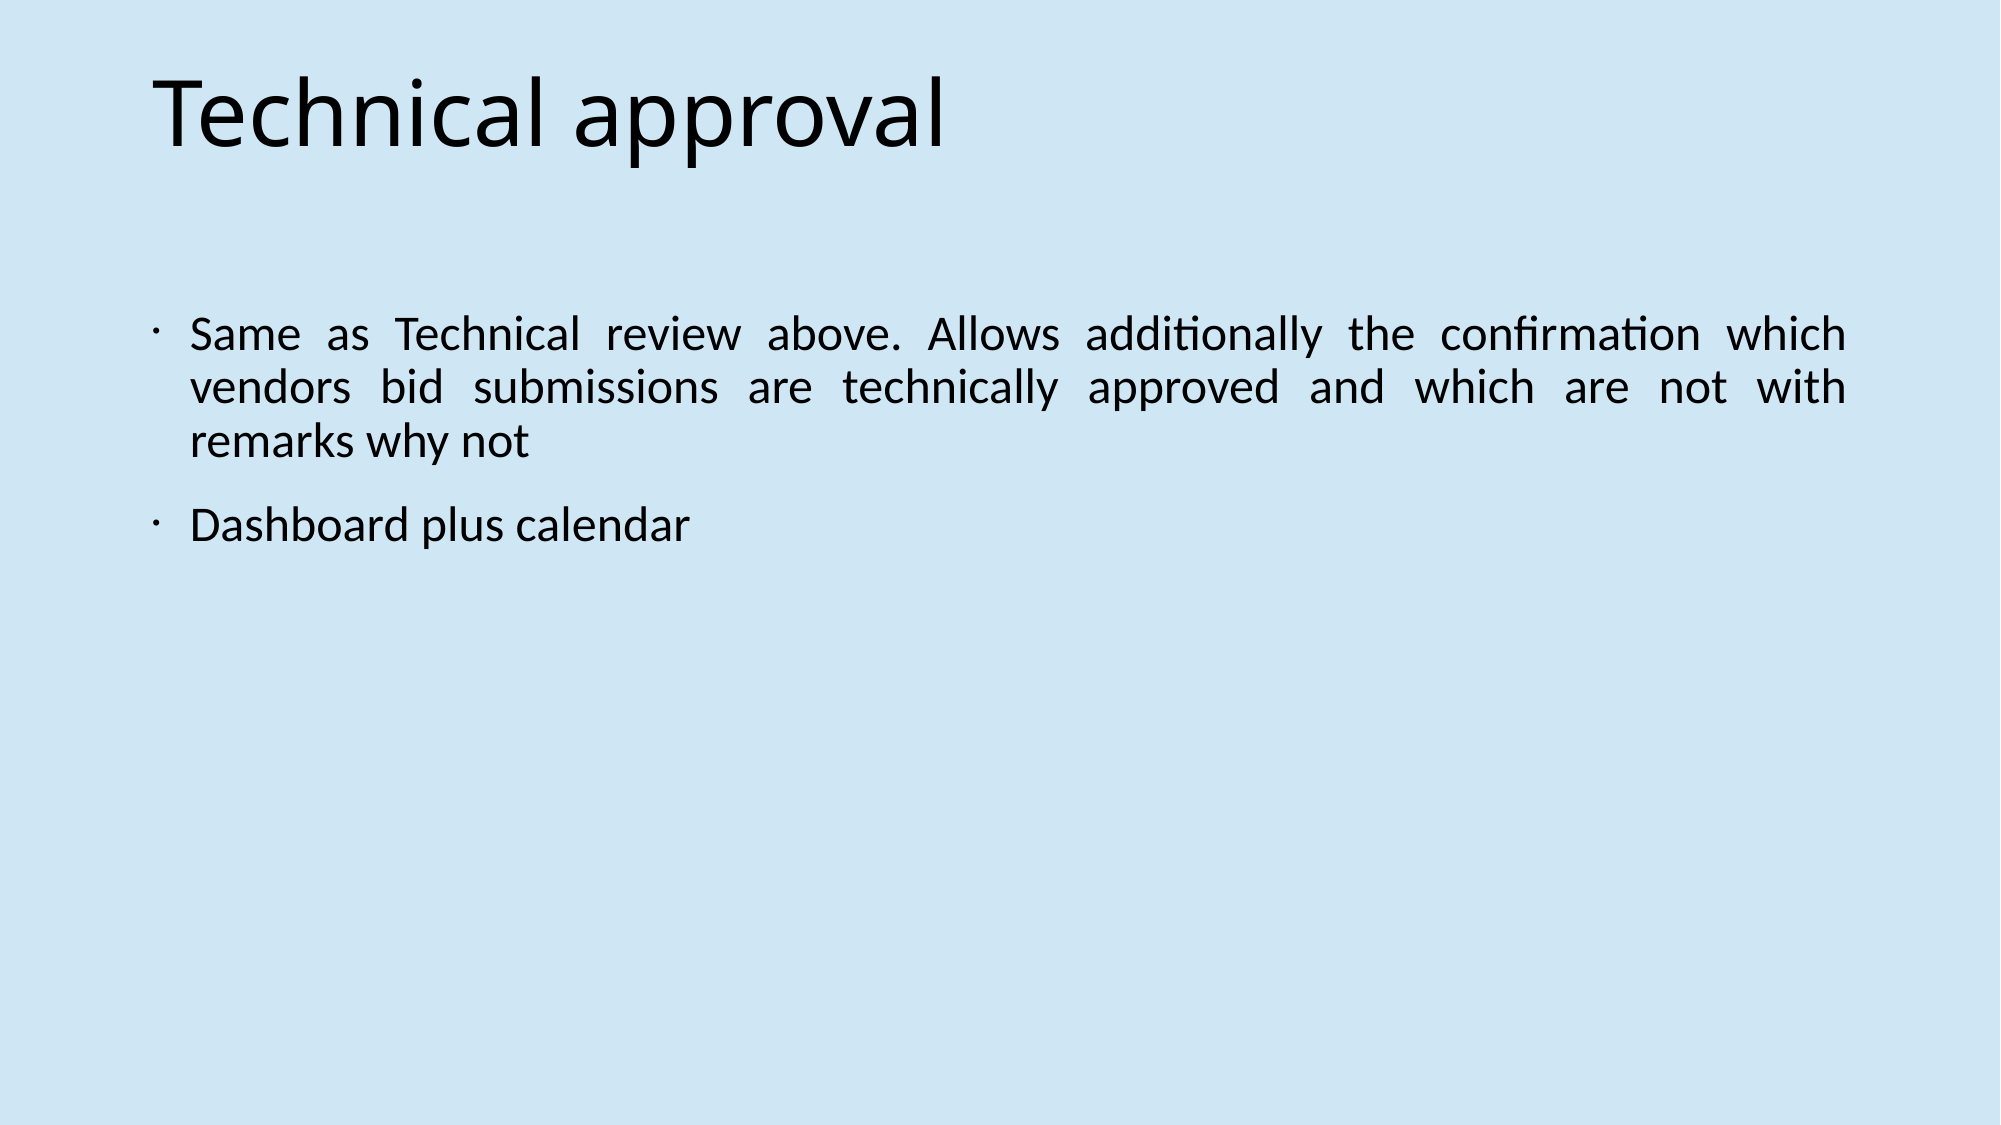

# Technical approval
Same as Technical review above. Allows additionally the confirmation which vendors bid submissions are technically approved and which are not with remarks why not
Dashboard plus calendar